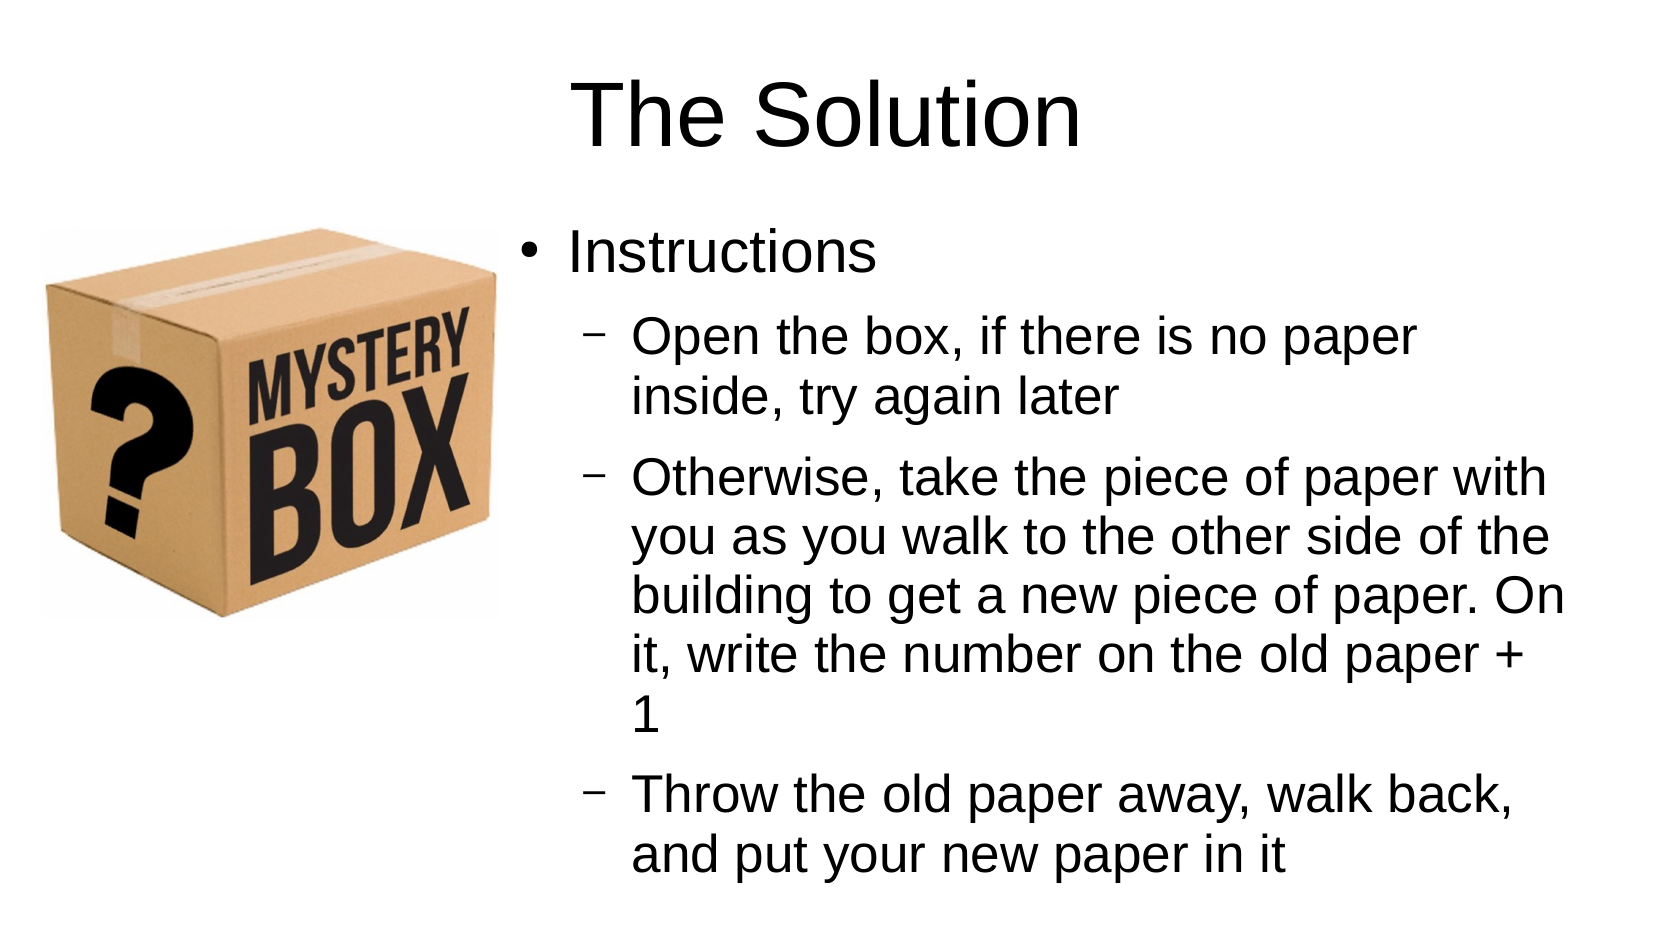

# The Solution
Instructions
Open the box, if there is no paper inside, try again later
Otherwise, take the piece of paper with you as you walk to the other side of the building to get a new piece of paper. On it, write the number on the old paper + 1
Throw the old paper away, walk back, and put your new paper in it